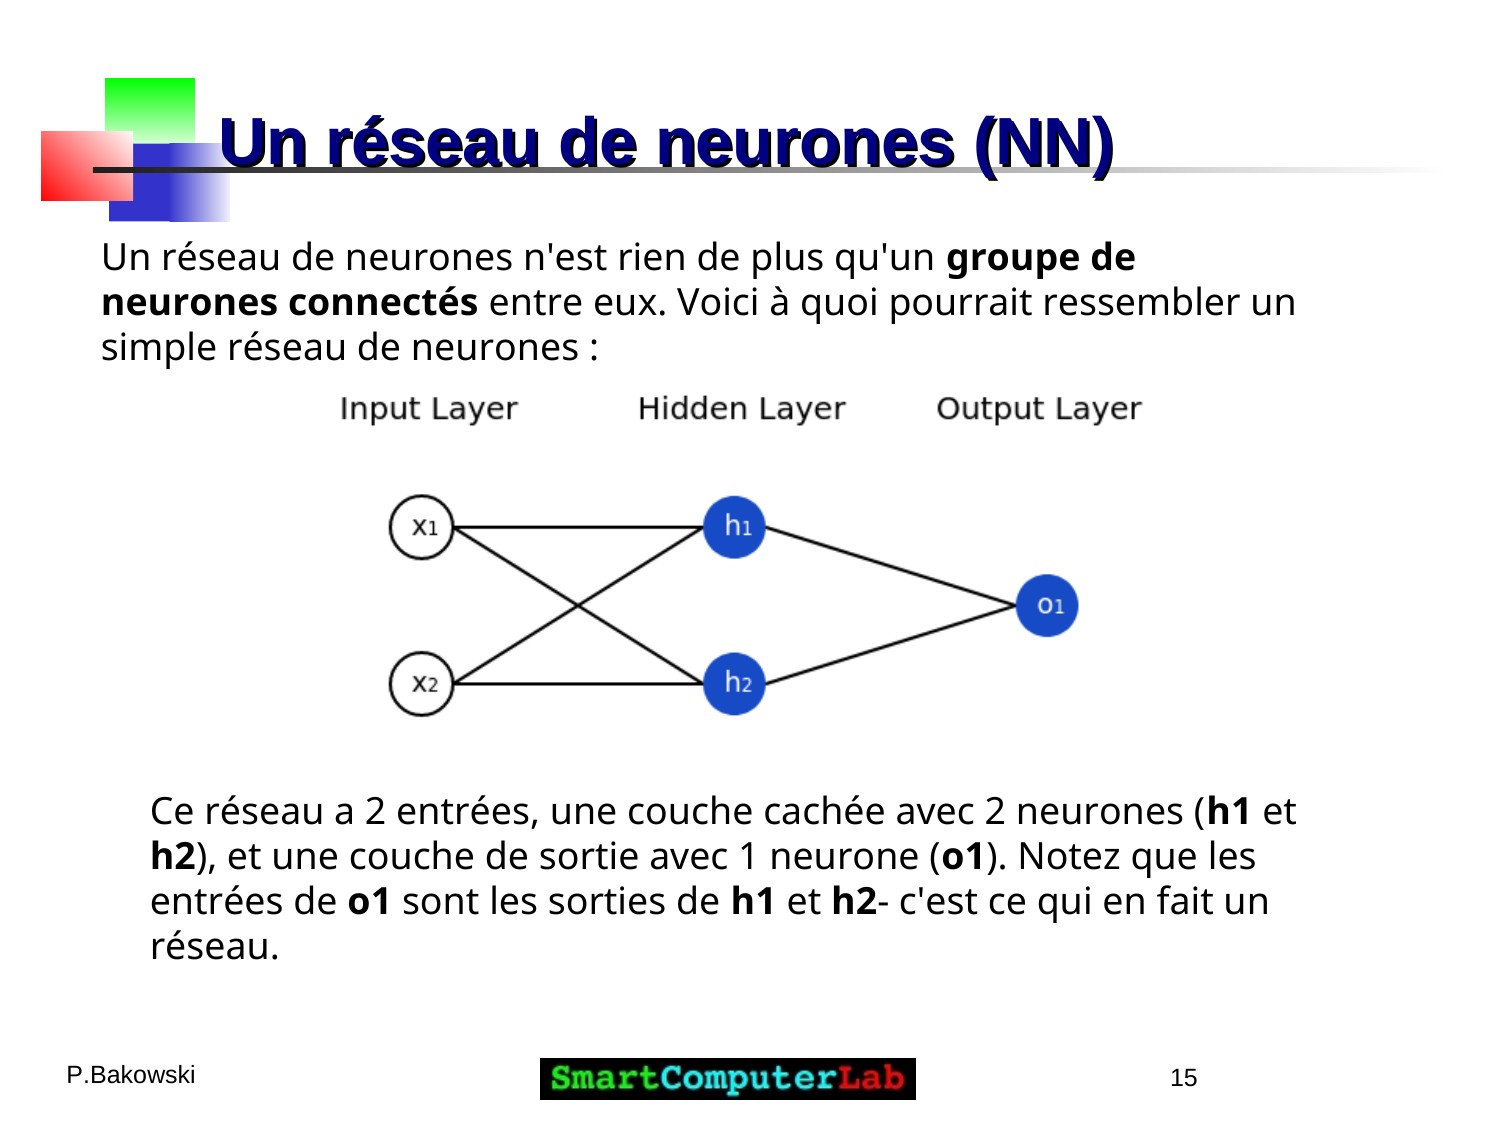

# Un réseau de neurones (NN)
Un réseau de neurones n'est rien de plus qu'un groupe de neurones connectés entre eux. Voici à quoi pourrait ressembler un simple réseau de neurones :
Ce réseau a 2 entrées, une couche cachée avec 2 neurones (h1 et h2), et une couche de sortie avec 1 neurone (o1). Notez que les entrées de o1 sont les sorties de h1 et h2- c'est ce qui en fait un réseau.
15